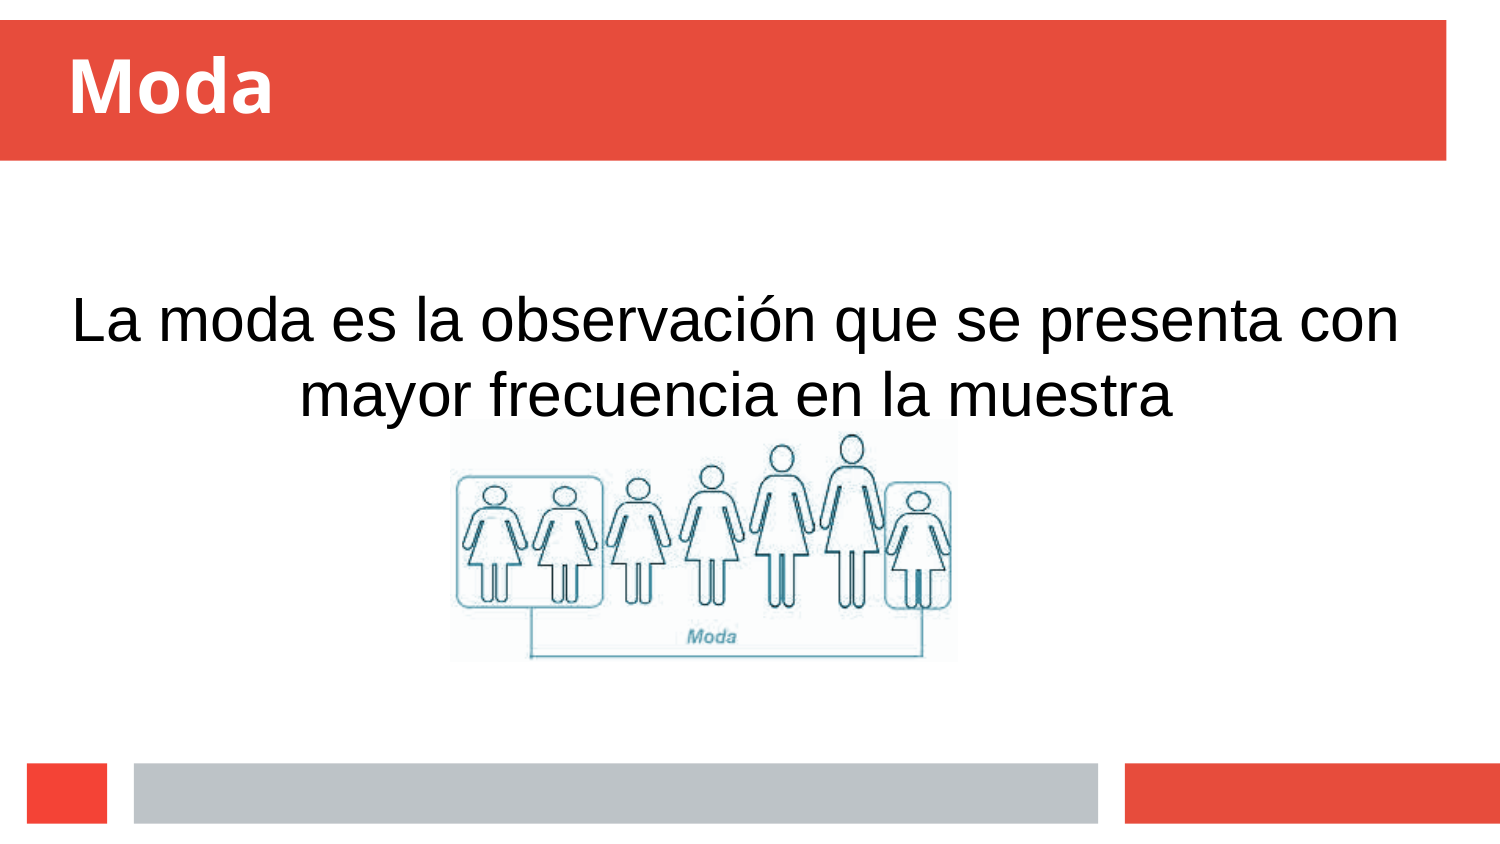

# Moda
La moda es la observación que se presenta con mayor frecuencia en la muestra